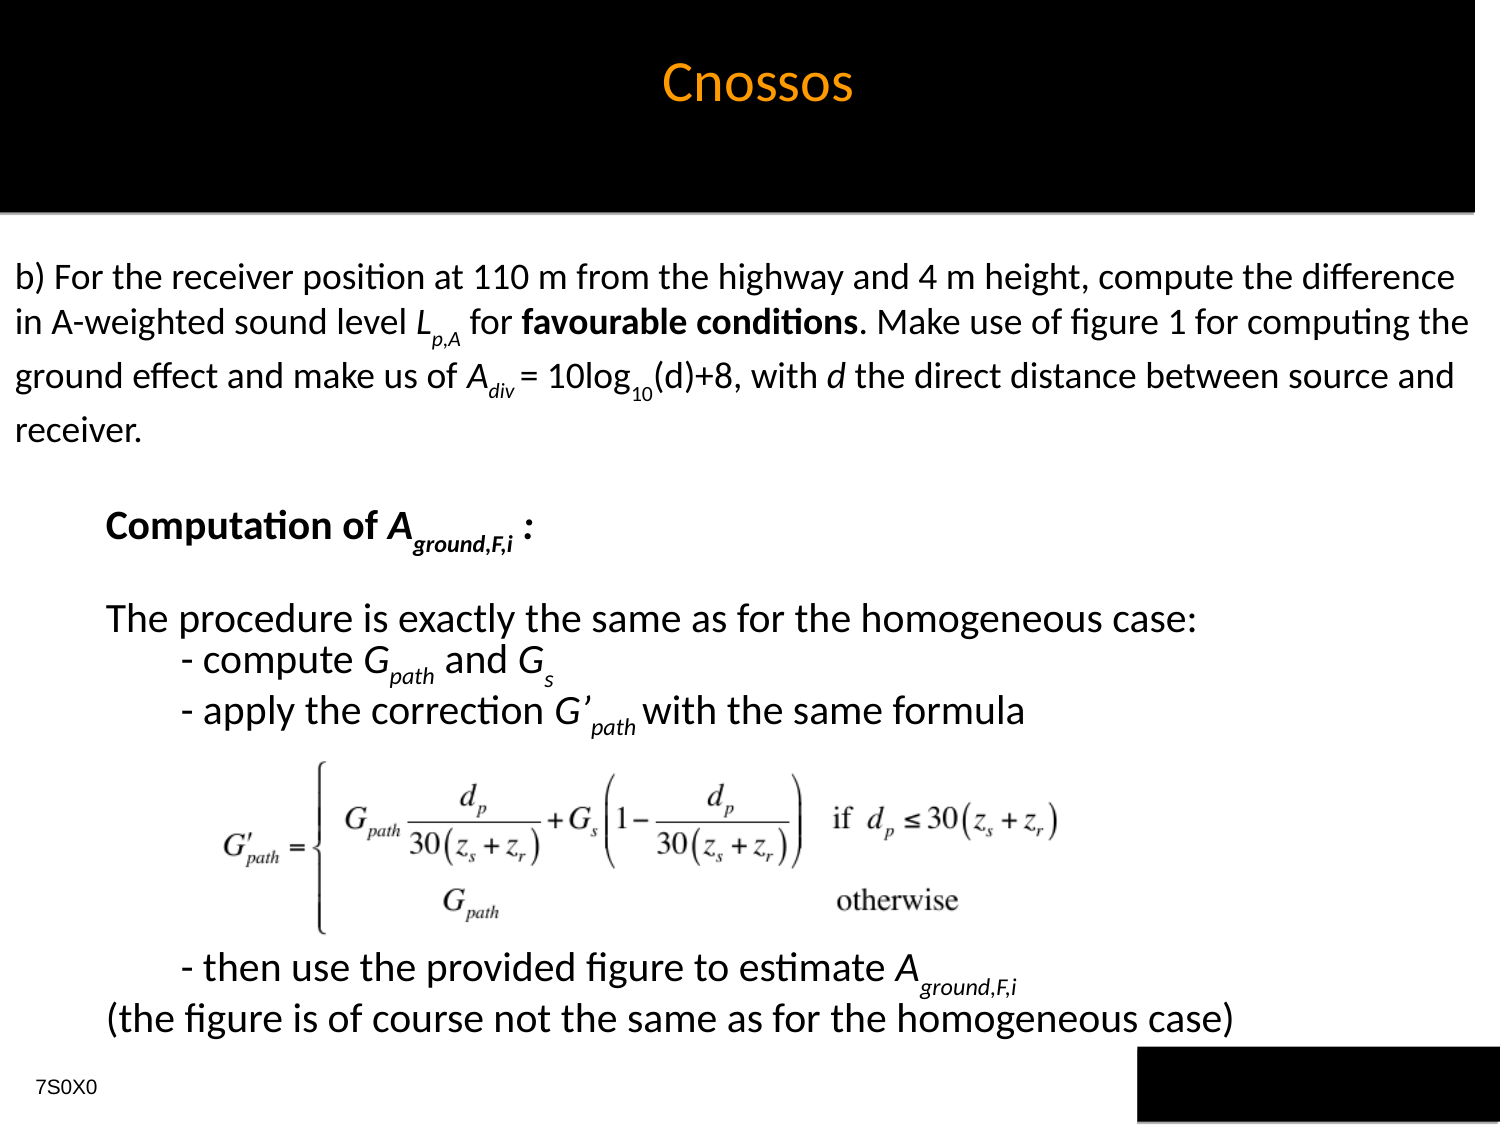

# Cnossos
b) For the receiver position at 110 m from the highway and 4 m height, compute the difference in A-weighted sound level Lp,A for favourable conditions. Make use of figure 1 for computing the ground effect and make us of Adiv = 10log10(d)+8, with d the direct distance between source and receiver.
Computation of Aground,F,i :
The procedure is exactly the same as for the homogeneous case:
	- compute Gpath and Gs
	- apply the correction G’path with the same formula
	- then use the provided figure to estimate Aground,F,i
(the figure is of course not the same as for the homogeneous case)
7S0X0
2017/02/09
PAGE